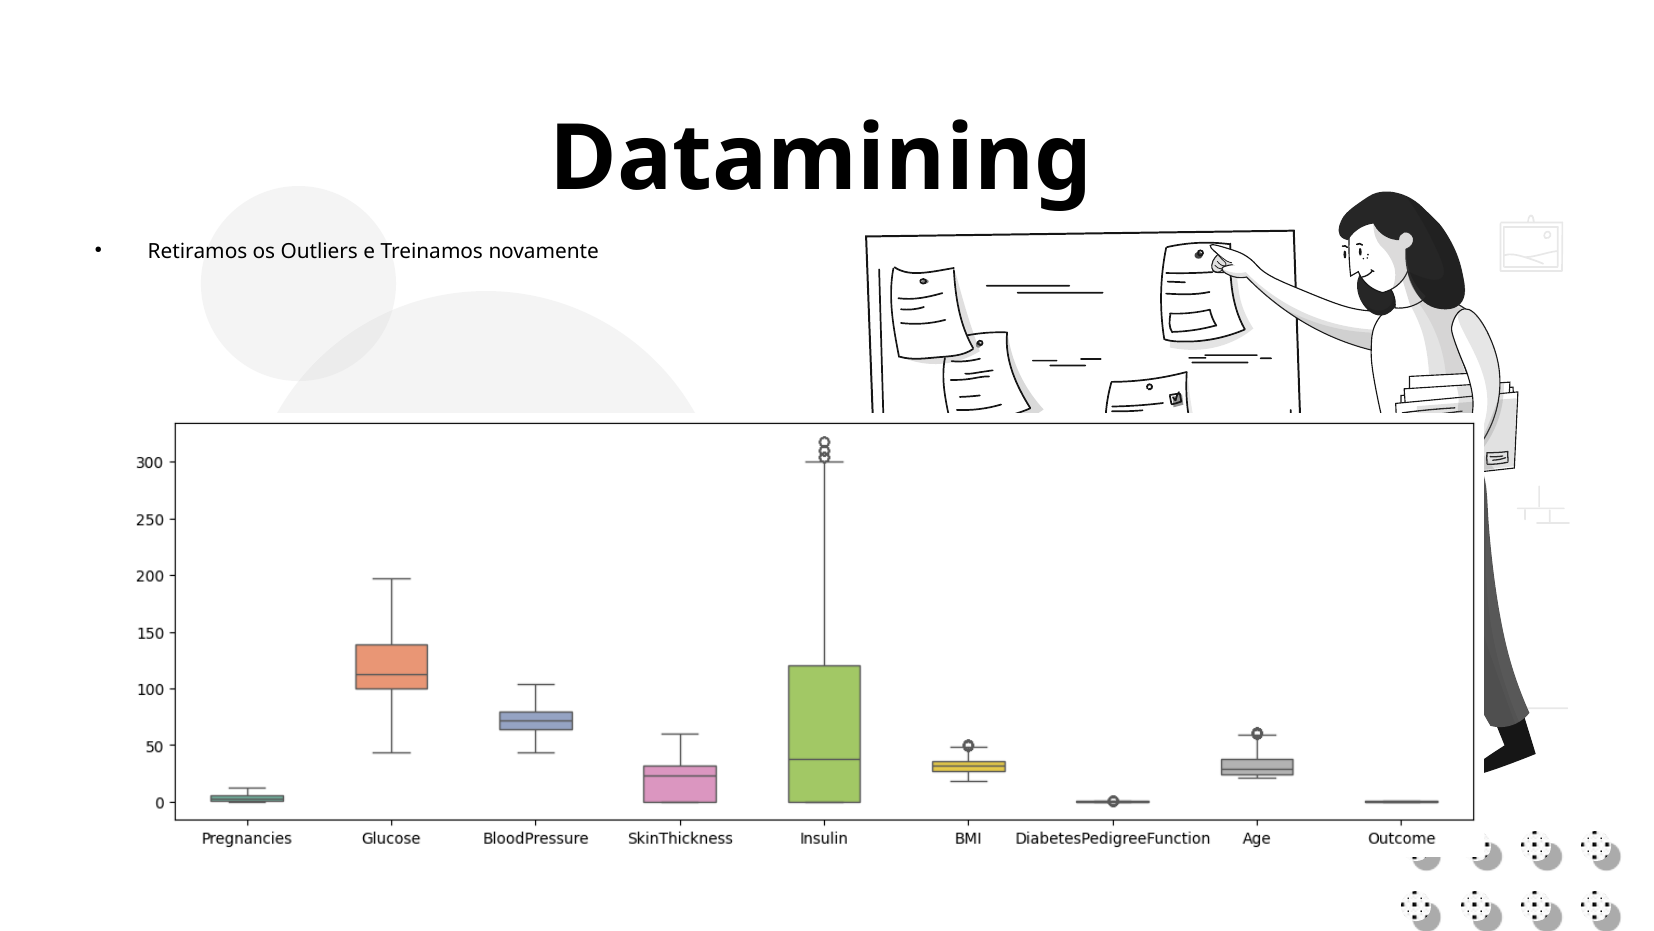

# Datamining
Retiramos os Outliers e Treinamos novamente